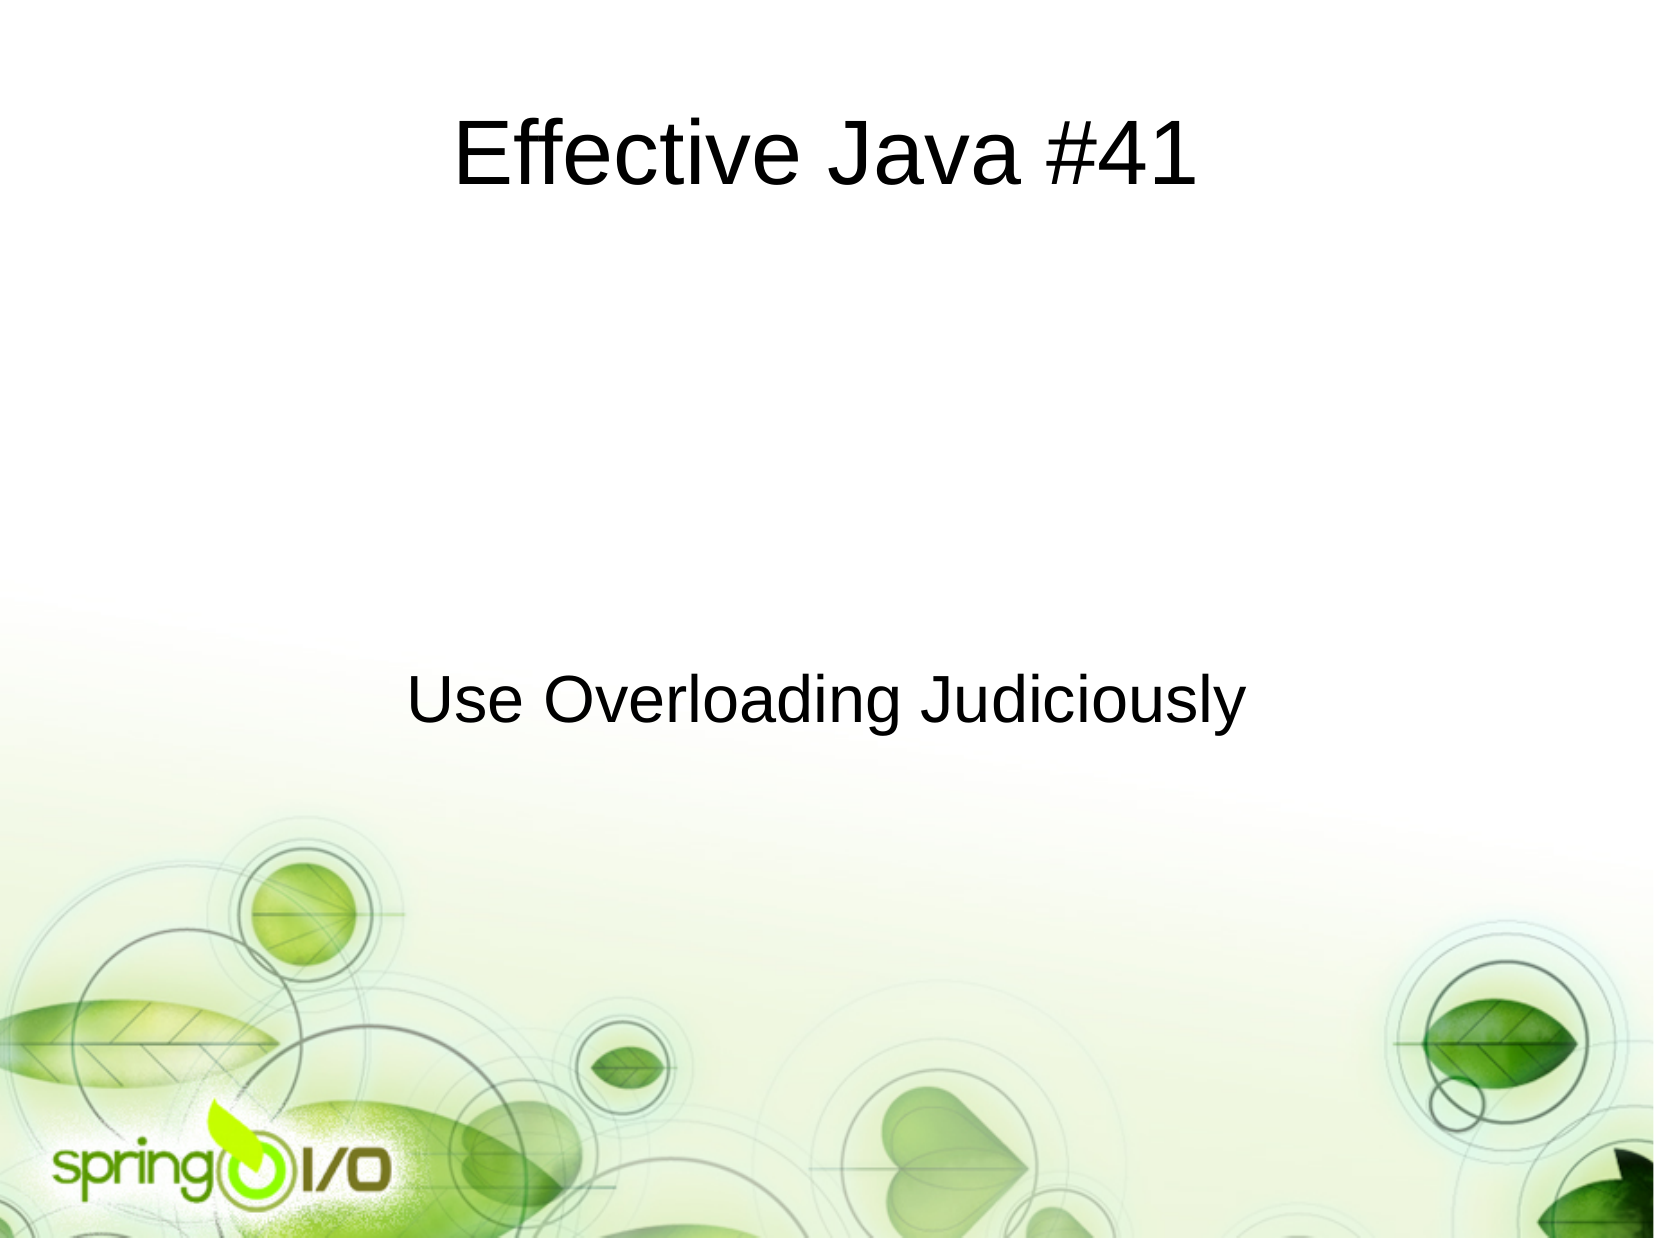

# Effective Java #41
Use Overloading Judiciously